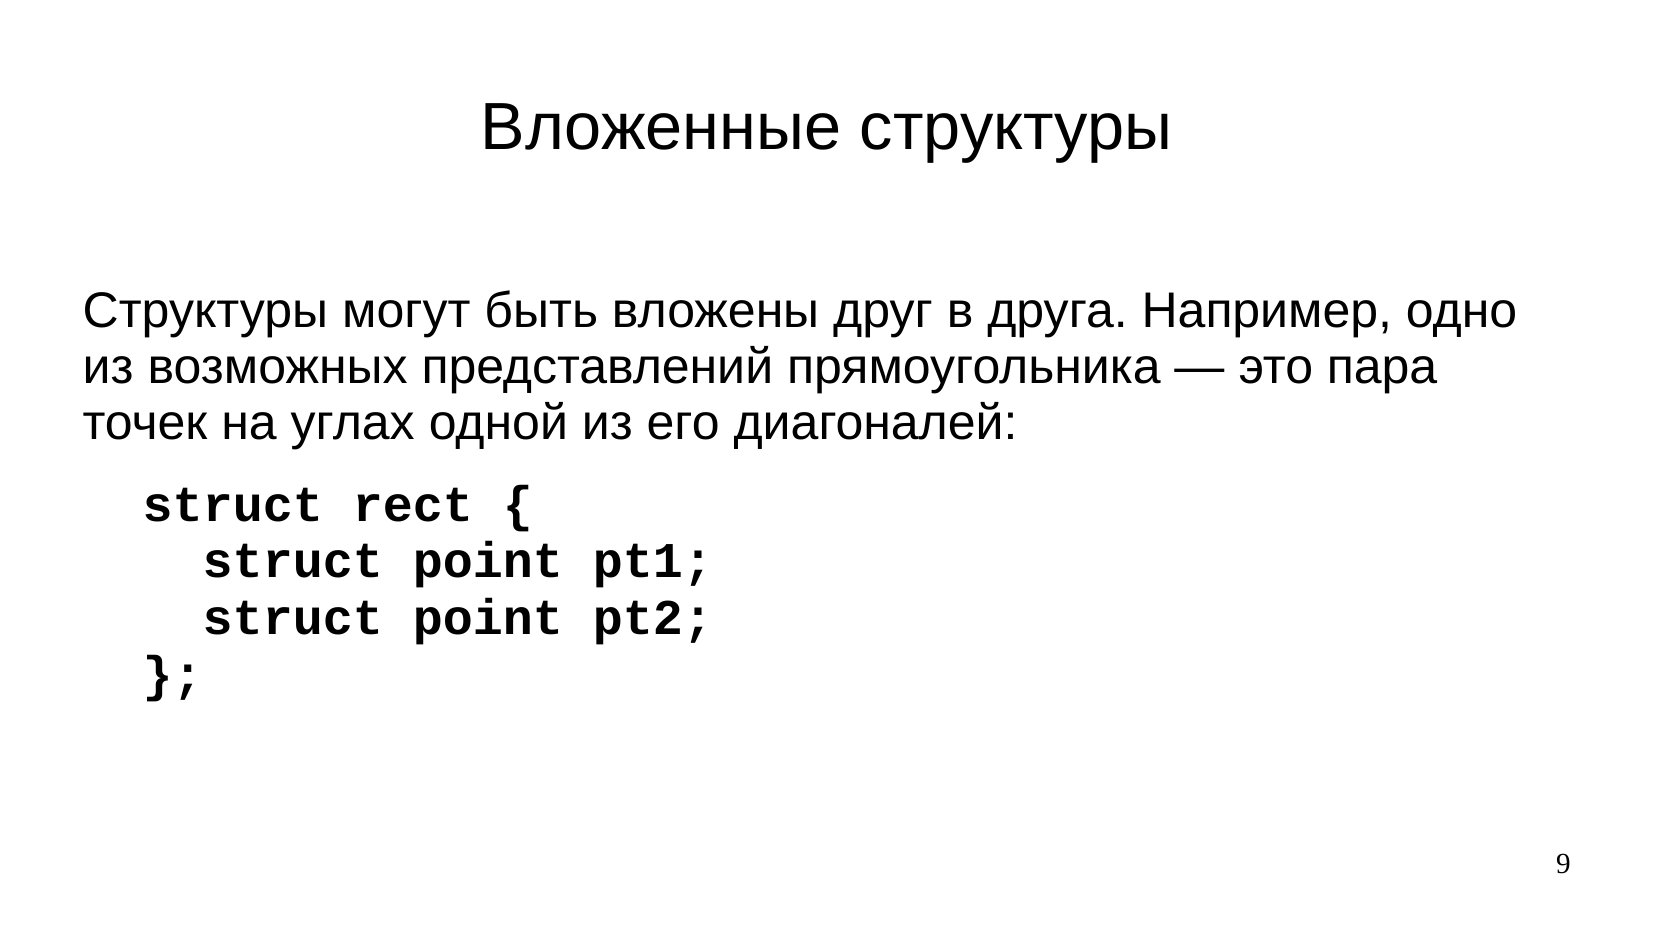

# Вложенные структуры
Структуры могут быть вложены друг в друга. Например, одно из возможных представлений прямоугольника — это пара точек на углах одной из его диагоналей:
 struct rect {
 struct point pt1;
 struct point pt2;
 };
9